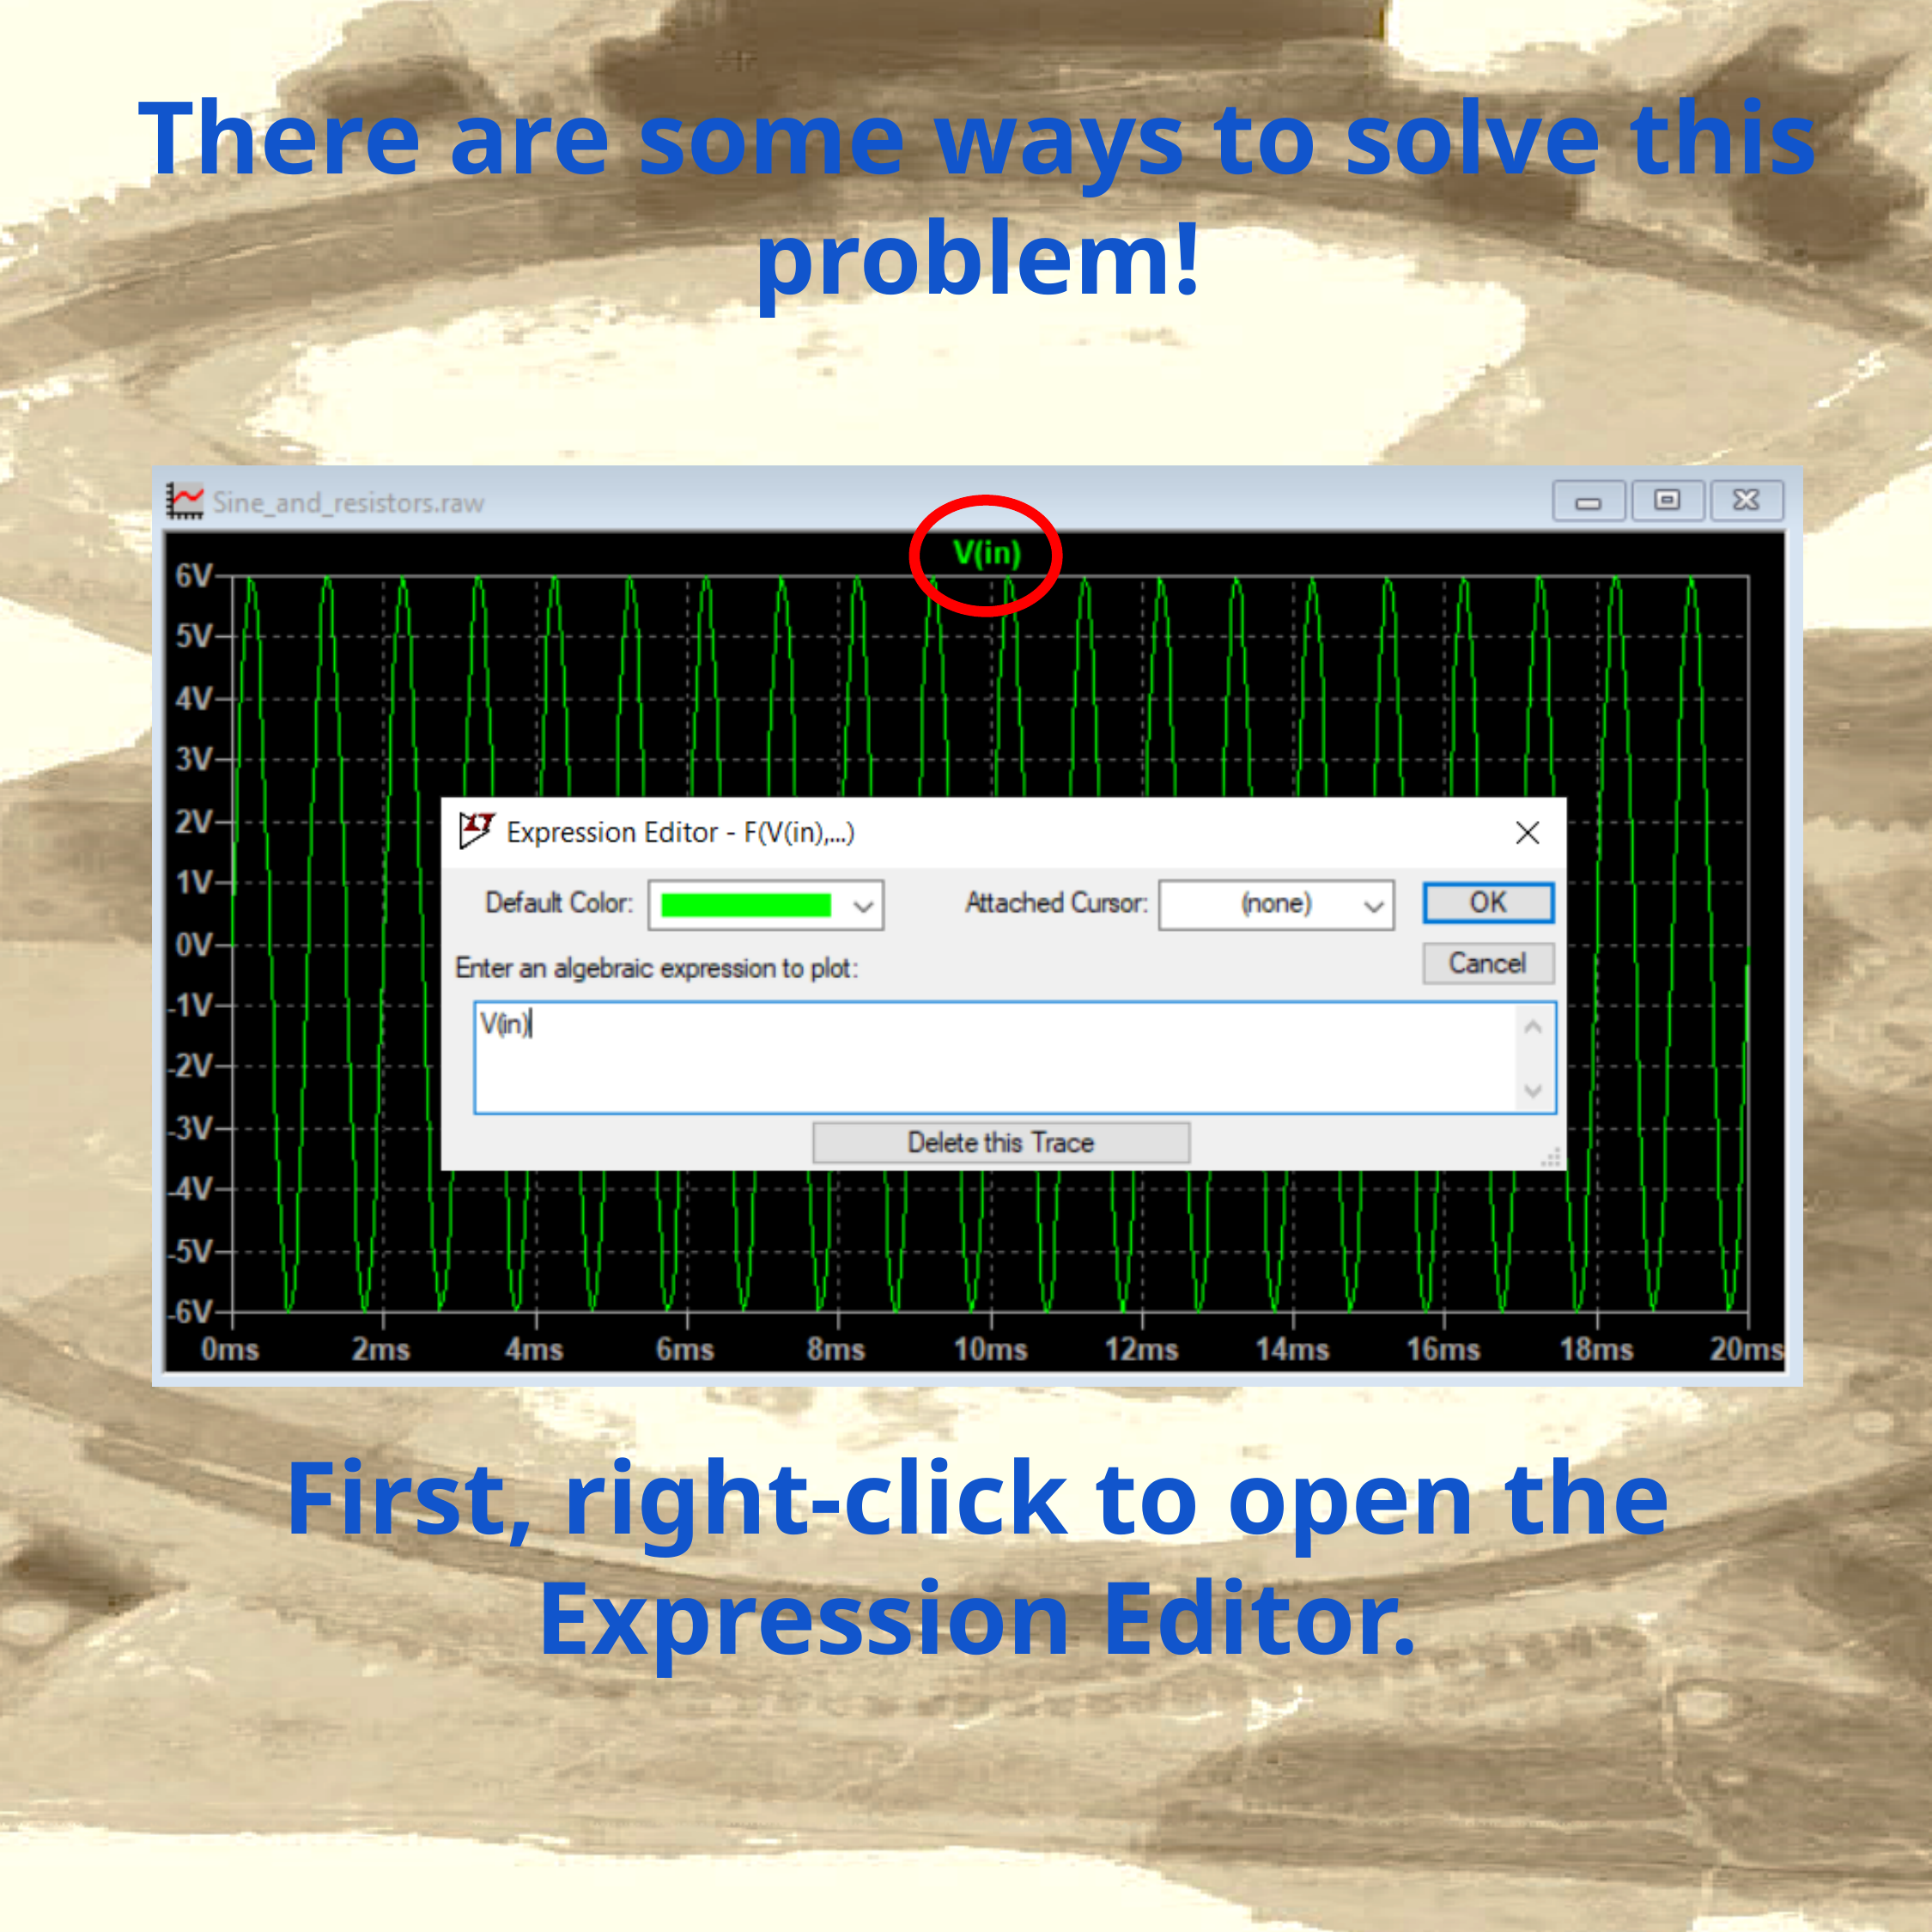

There are some ways to solve this problem!
First, right-click to open the Expression Editor.